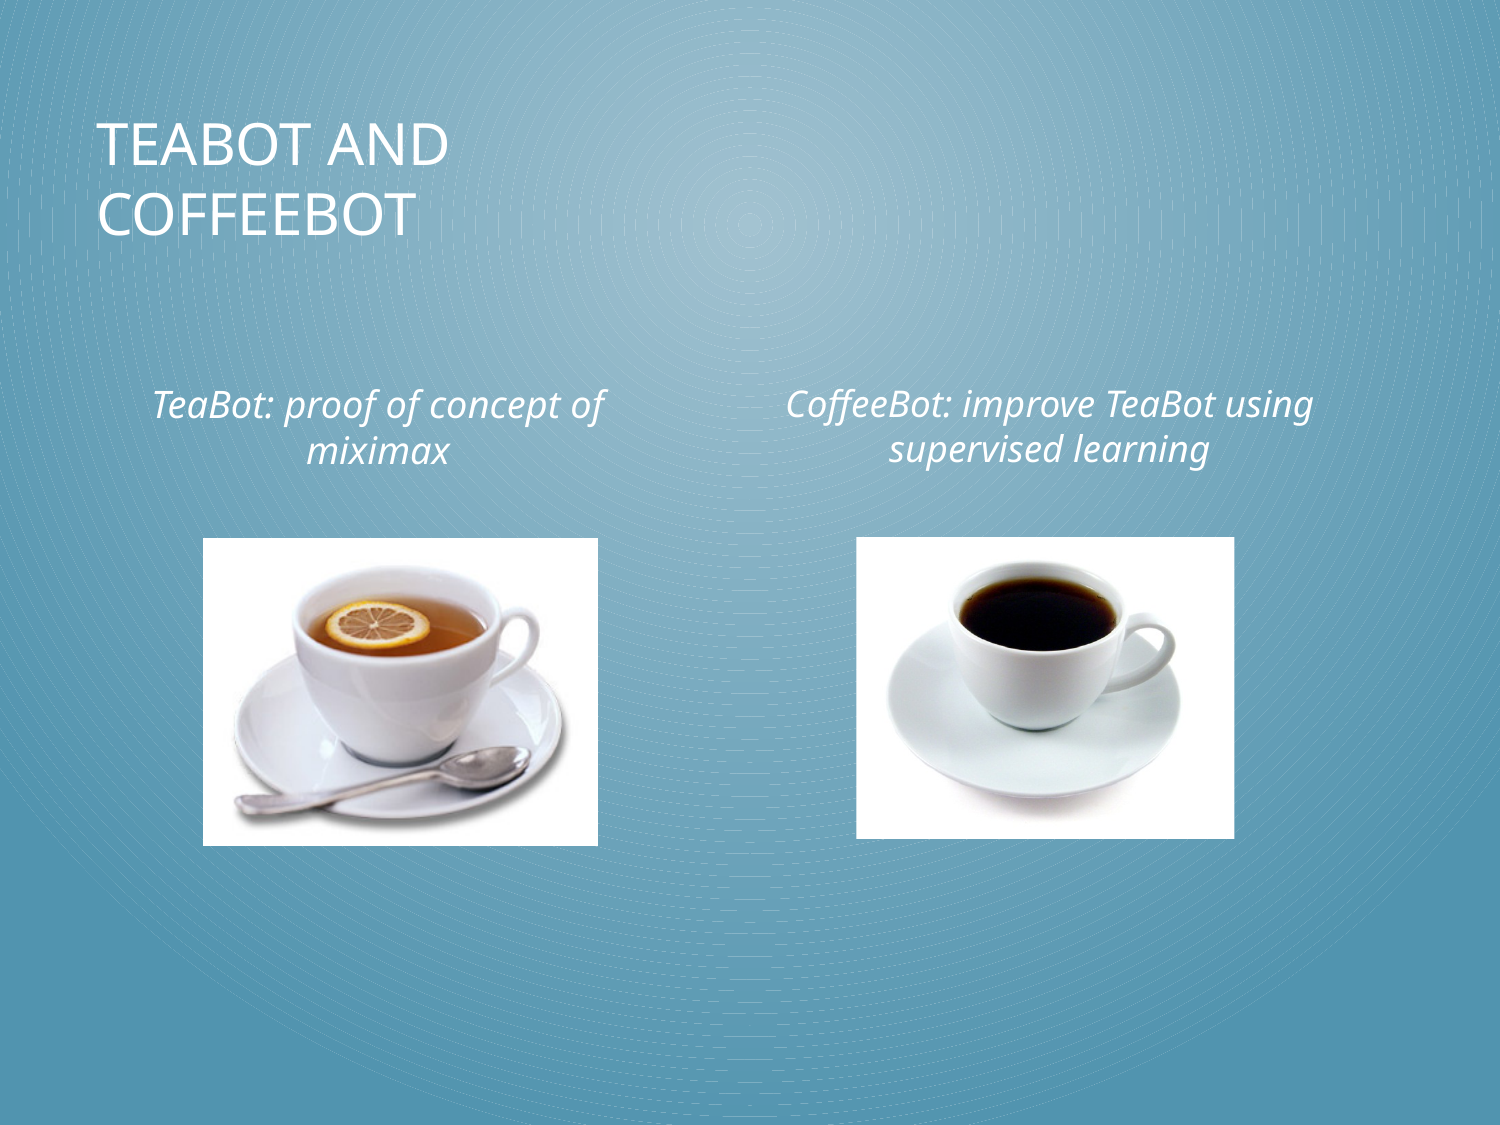

# TEABOT AND COFFEEBOT
TeaBot: proof of concept of miximax
CoffeeBot: improve TeaBot using supervised learning